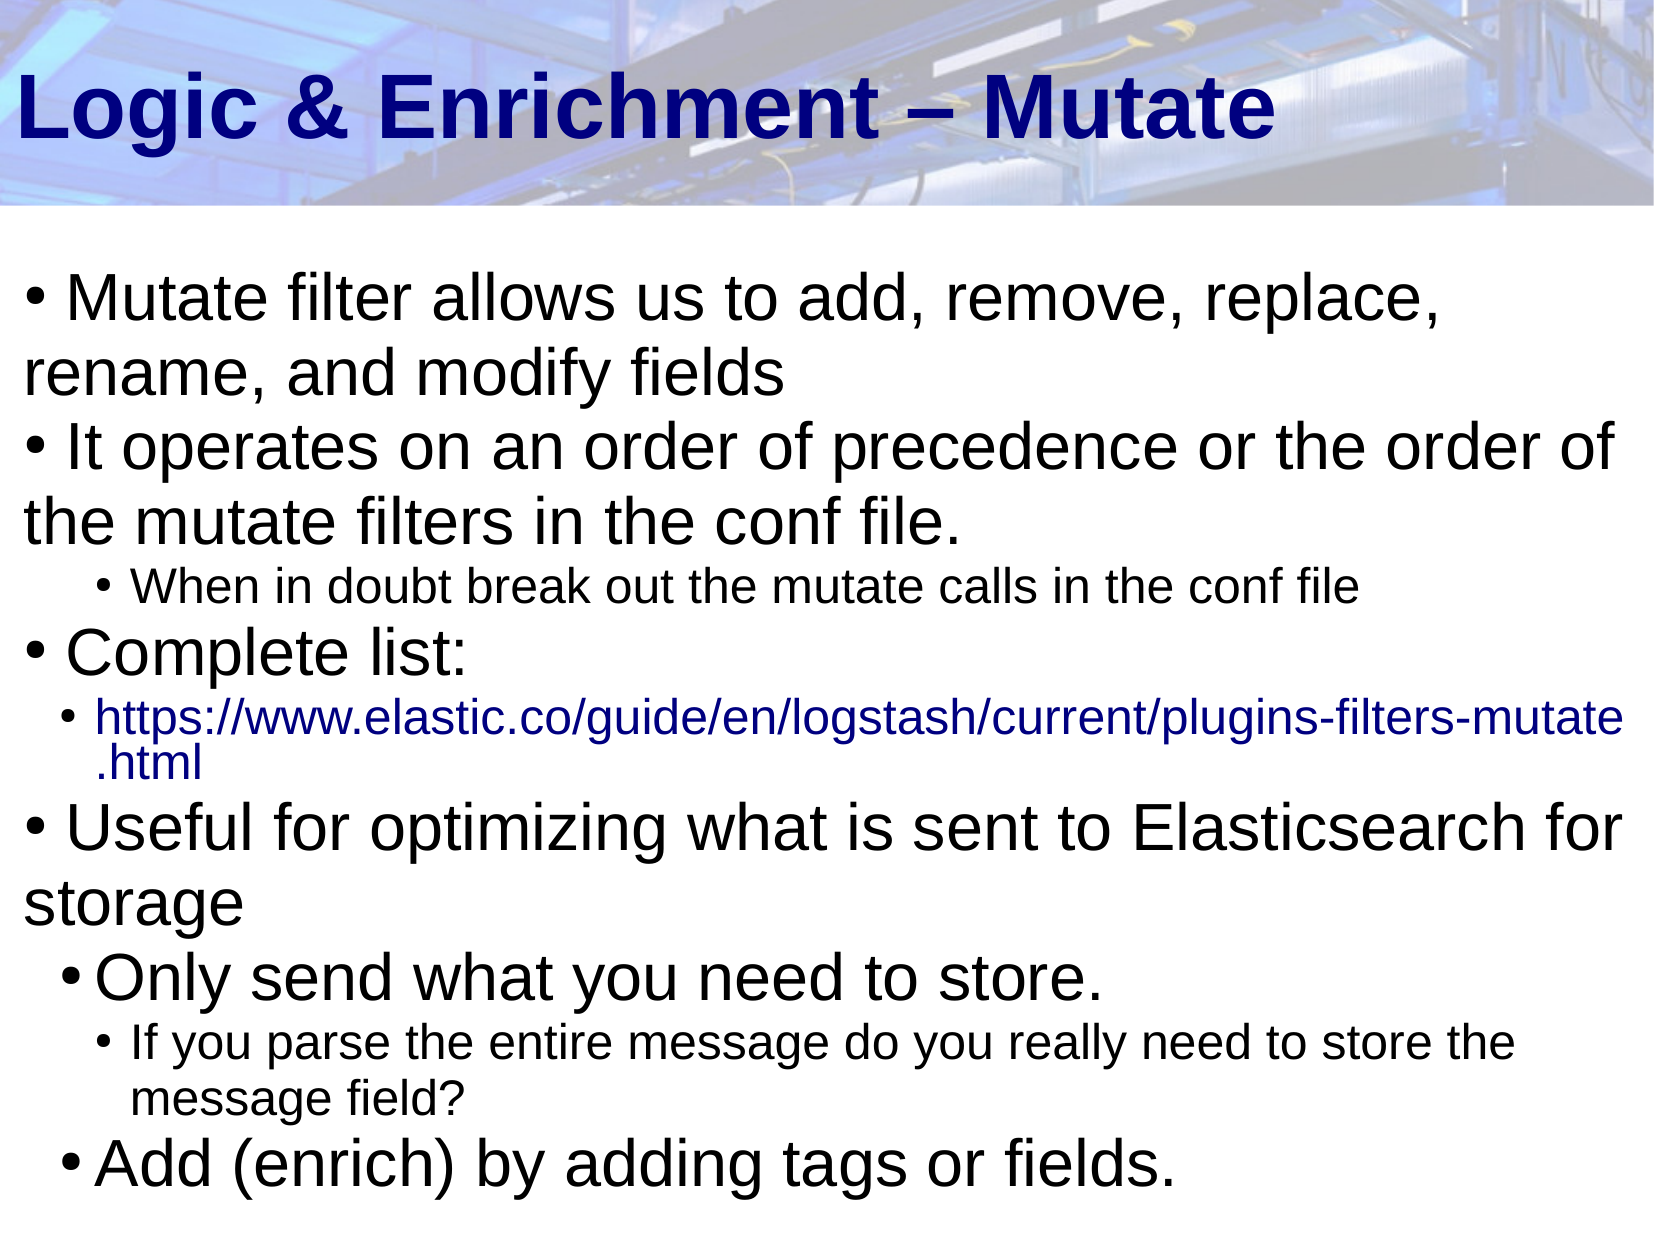

# Logic & Enrichment – Mutate
 Mutate filter allows us to add, remove, replace, rename, and modify fields
 It operates on an order of precedence or the order of the mutate filters in the conf file.
When in doubt break out the mutate calls in the conf file
 Complete list:
https://www.elastic.co/guide/en/logstash/current/plugins-filters-mutate.html
 Useful for optimizing what is sent to Elasticsearch for storage
Only send what you need to store.
If you parse the entire message do you really need to store the message field?
Add (enrich) by adding tags or fields.